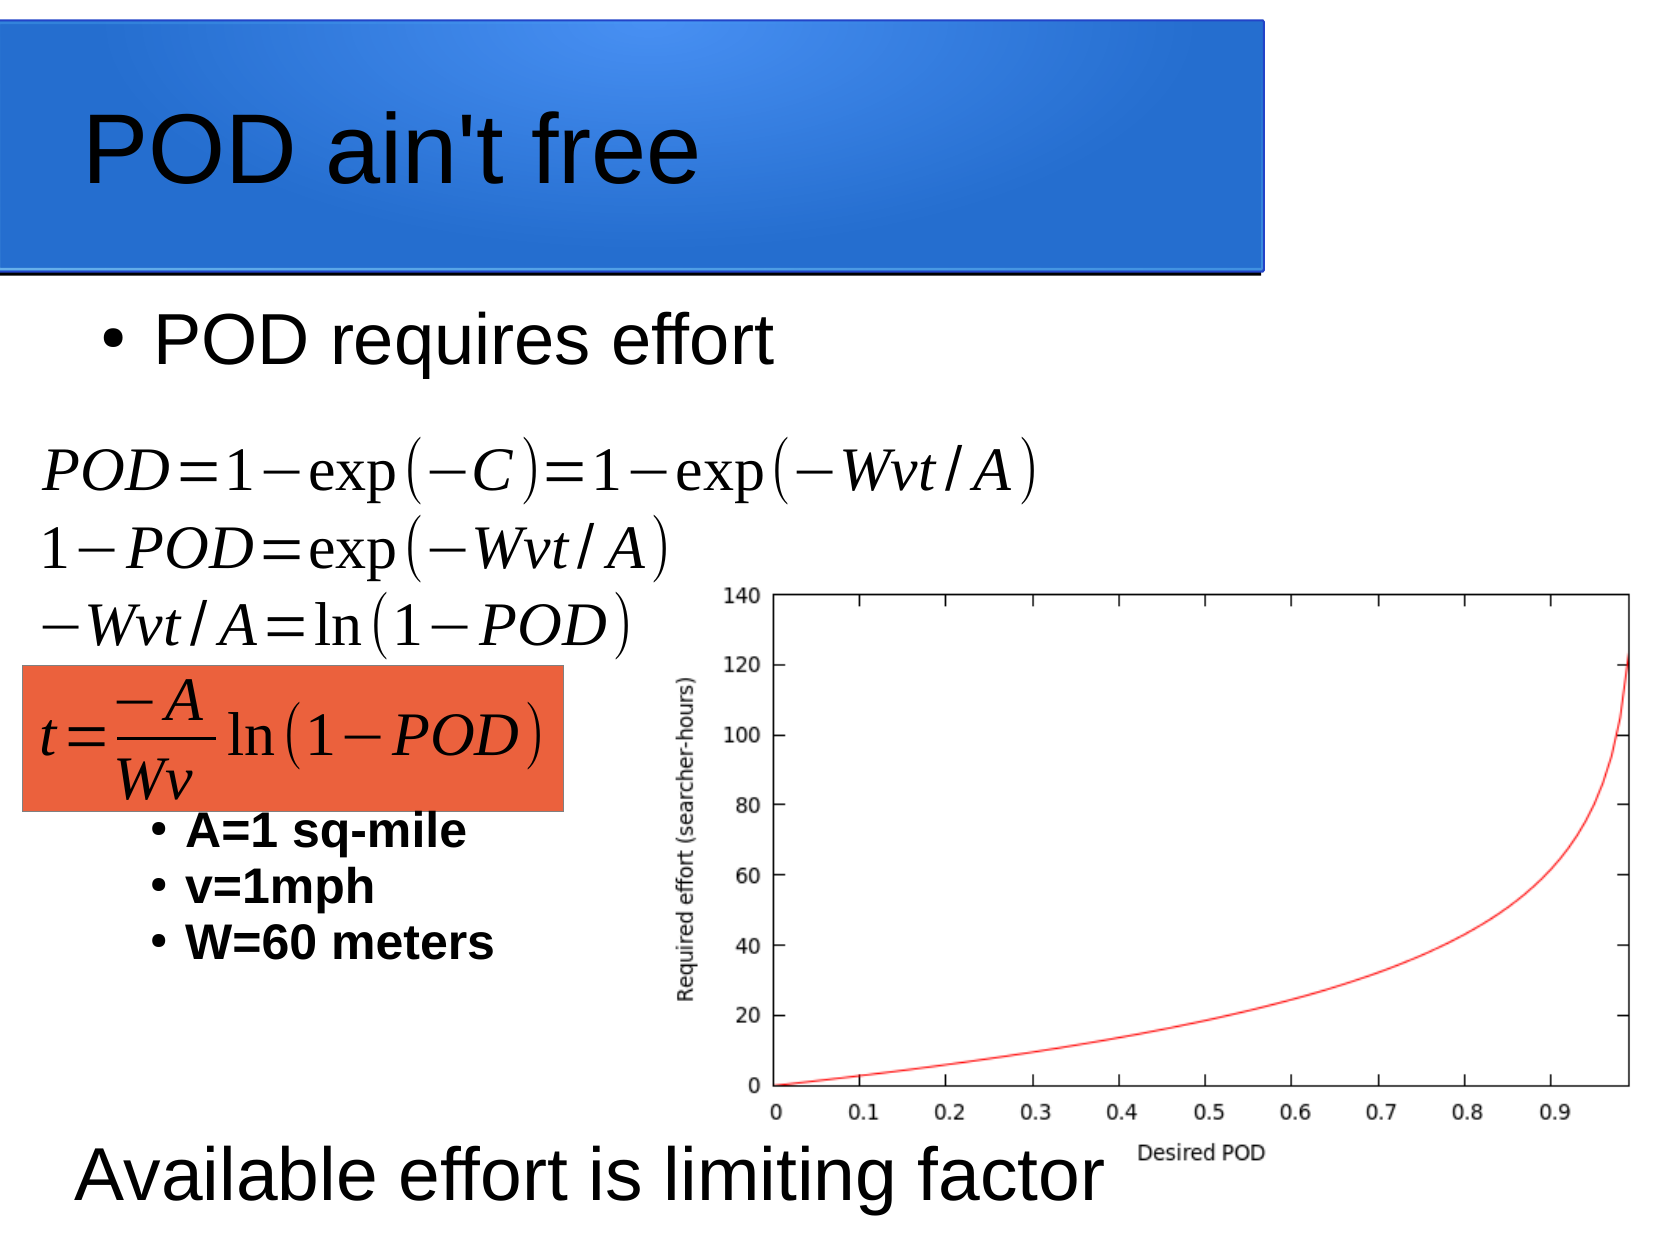

# POD ain't free
POD requires effort
A=1 sq-mile
v=1mph
W=60 meters
Available effort is limiting factor